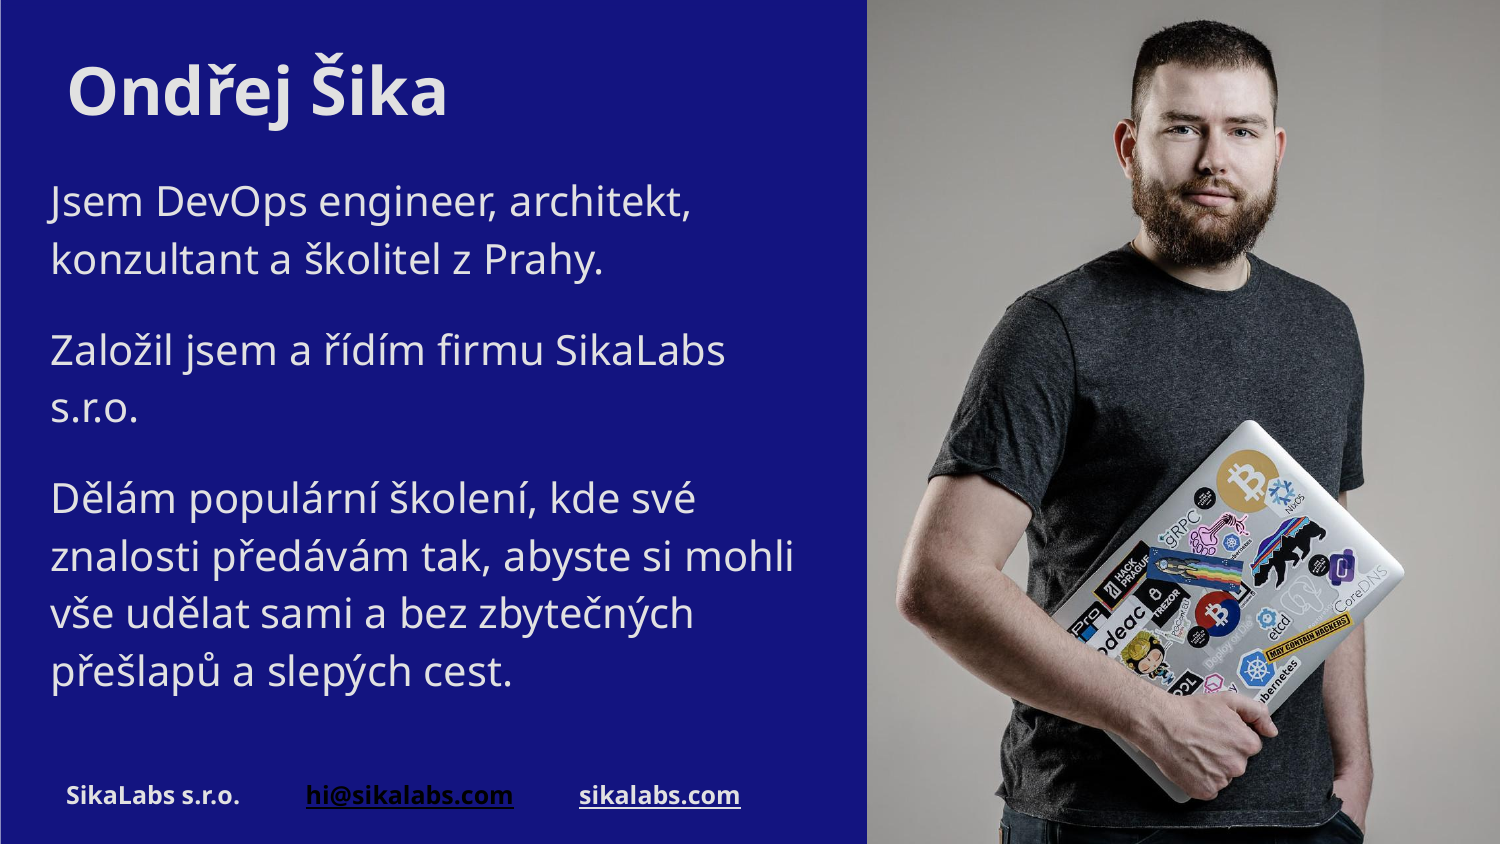

# Ondřej Šika
Jsem DevOps engineer, architekt, konzultant a školitel z Prahy.
Založil jsem a řídím firmu SikaLabs s.r.o.
Dělám populární školení, kde své znalosti předávám tak, abyste si mohli vše udělat sami a bez zbytečných přešlapů a slepých cest.